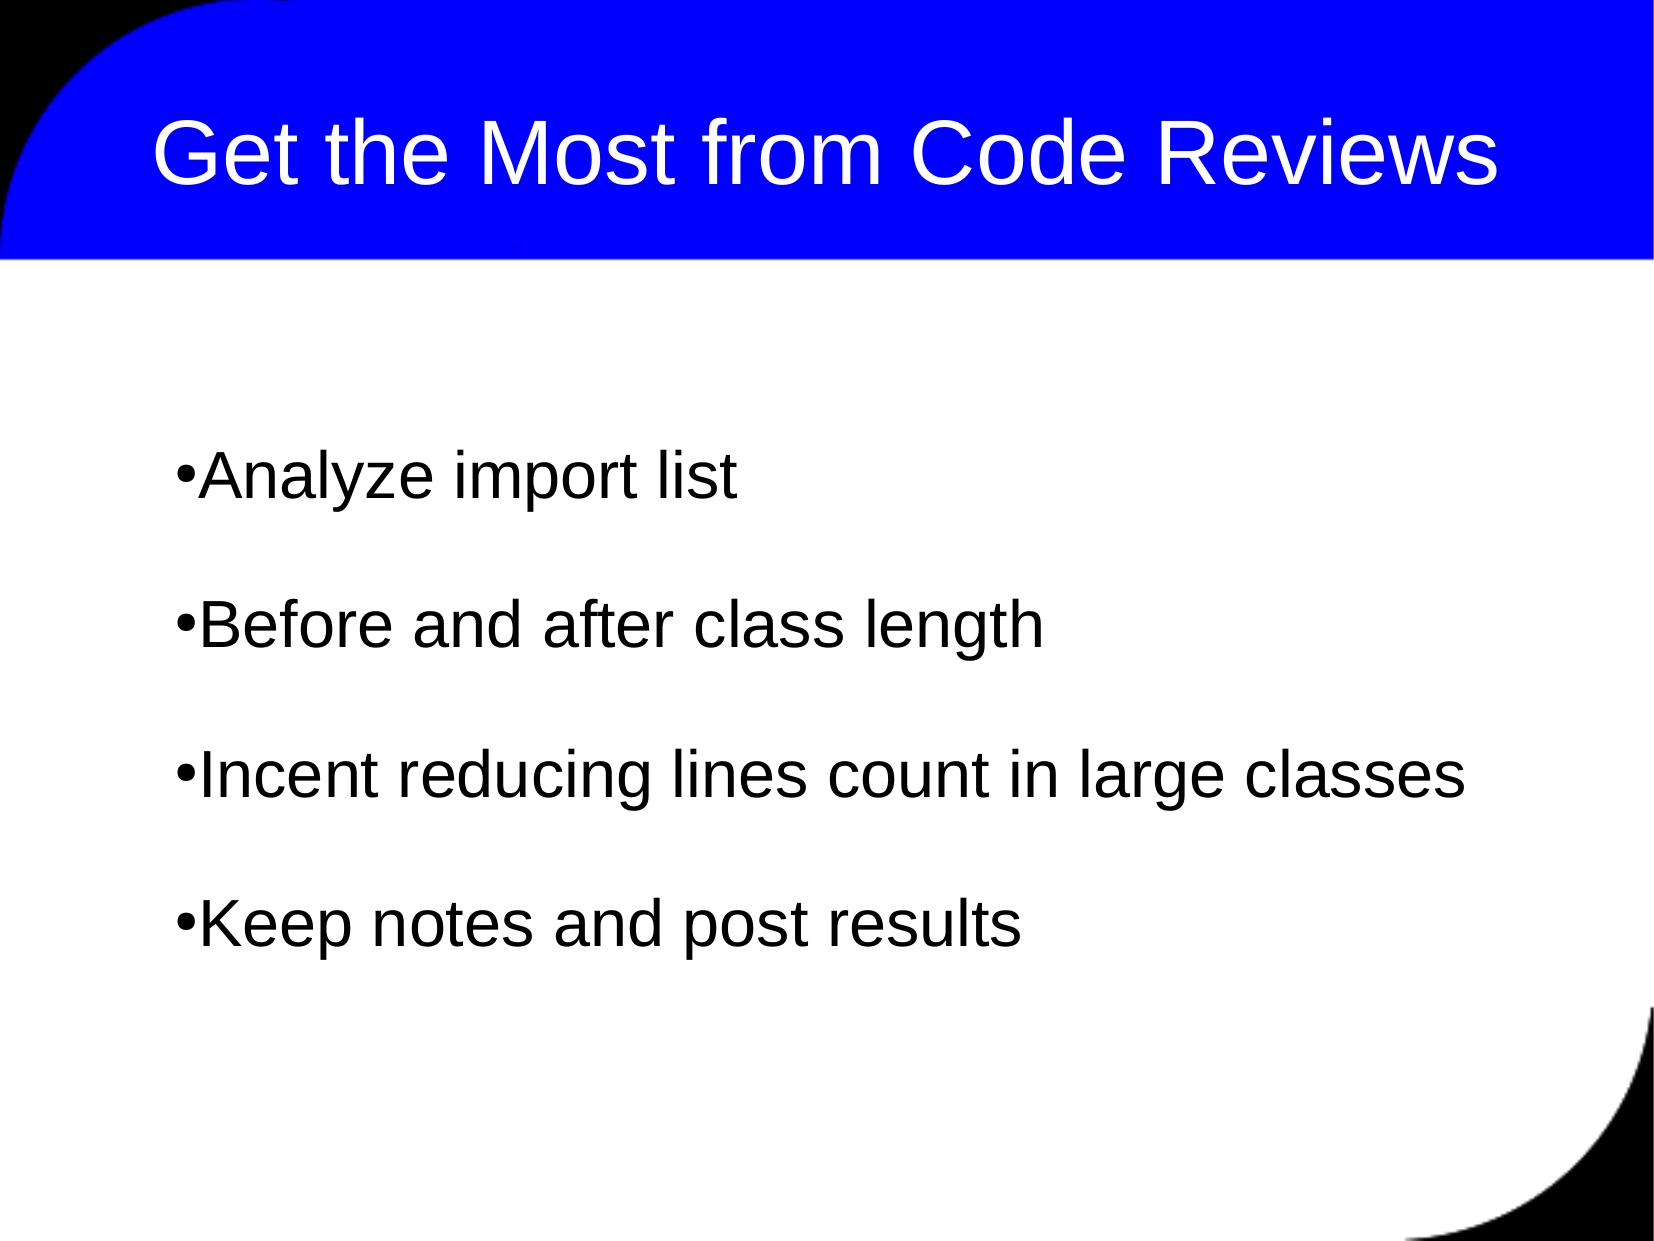

# Get the Most from Code Reviews
Analyze import list
Before and after class length
Incent reducing lines count in large classes
Keep notes and post results